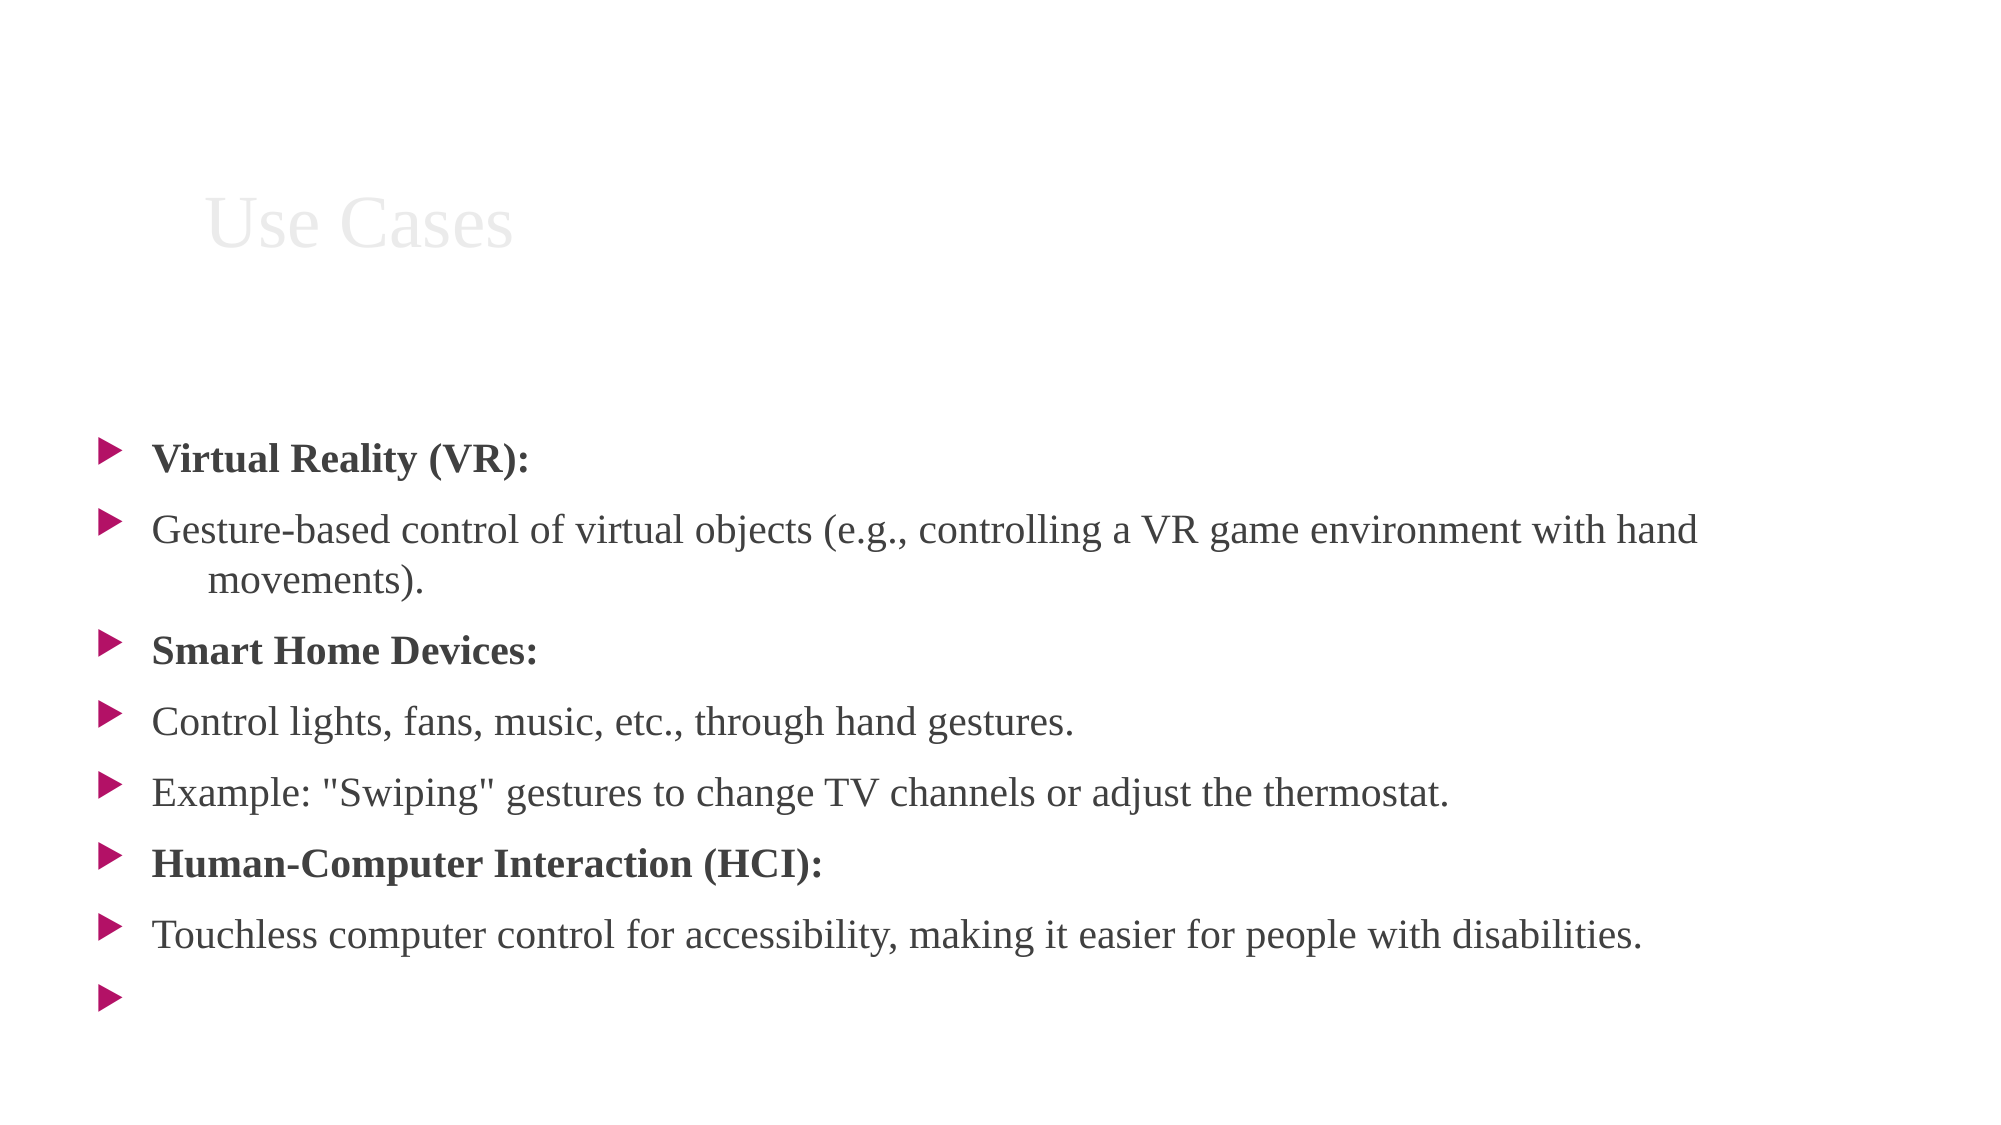

# Use Cases
Virtual Reality (VR):
Gesture-based control of virtual objects (e.g., controlling a VR game environment with hand movements).
Smart Home Devices:
Control lights, fans, music, etc., through hand gestures.
Example: "Swiping" gestures to change TV channels or adjust the thermostat.
Human-Computer Interaction (HCI):
Touchless computer control for accessibility, making it easier for people with disabilities.